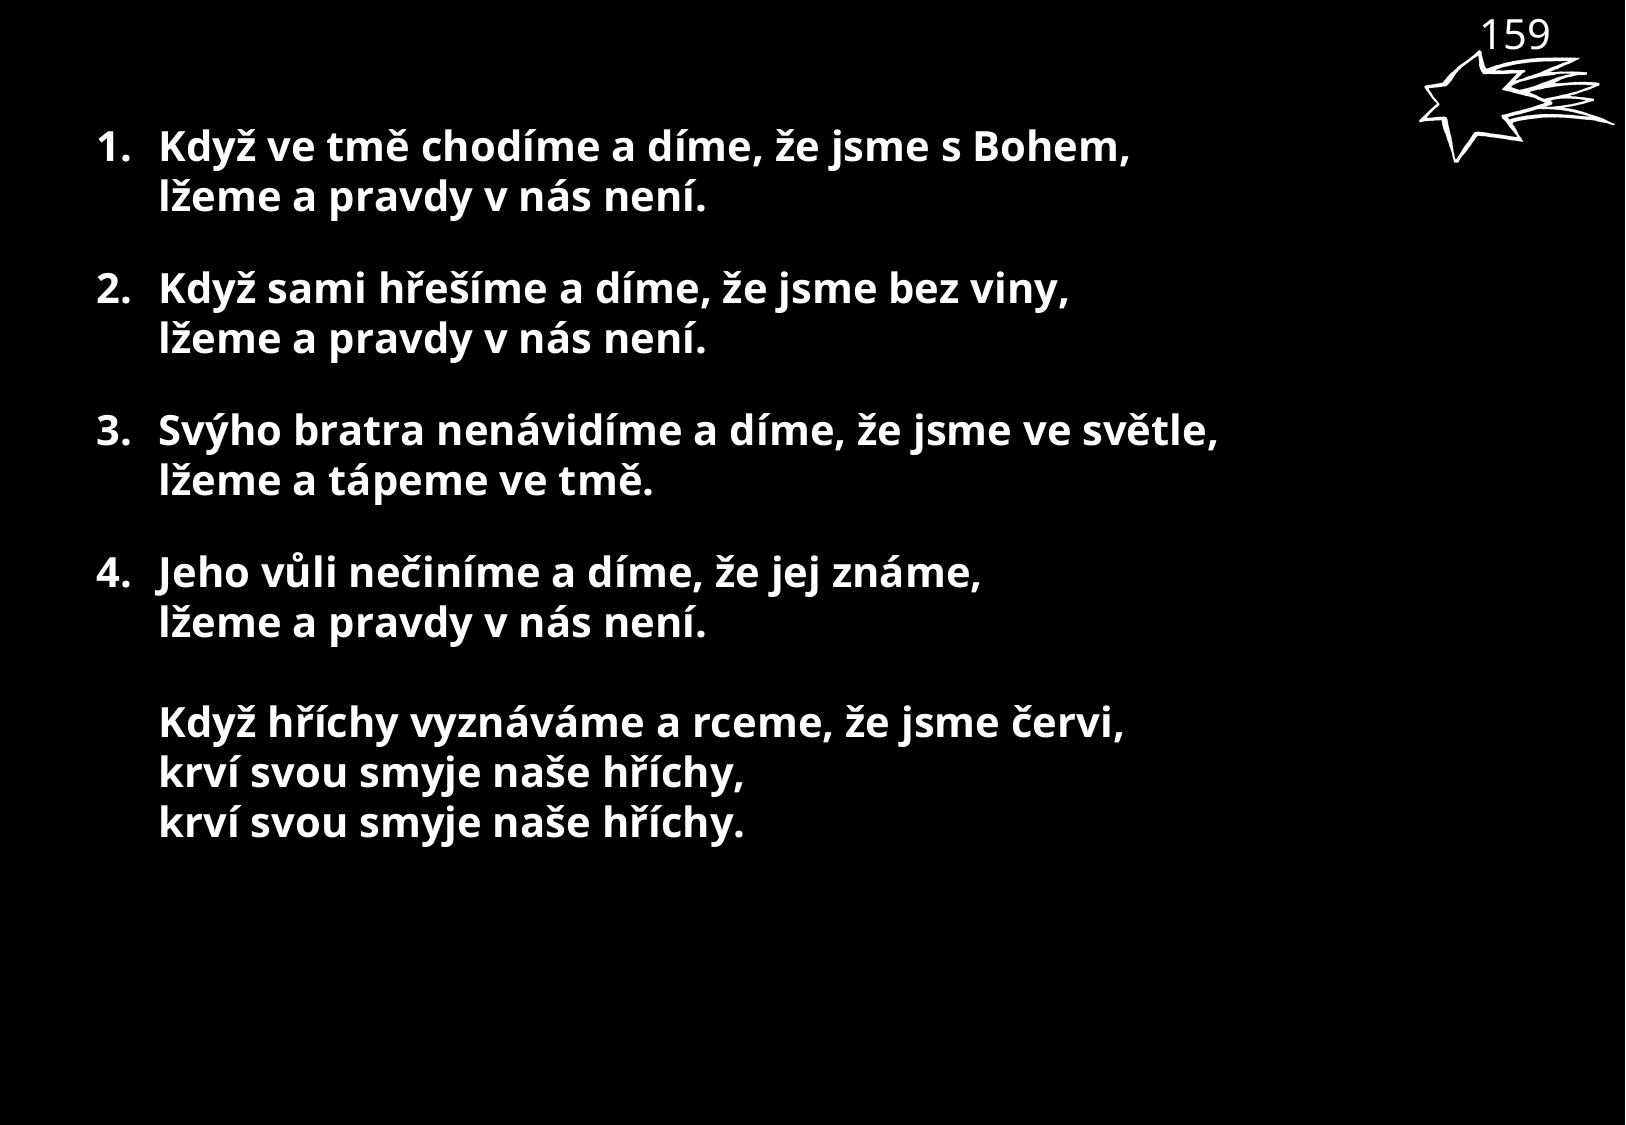

159
# Když ve tmě chodíme a díme, že jsme s Bohem, lžeme a pravdy v nás není.
Když sami hřešíme a díme, že jsme bez viny,
lžeme a pravdy v nás není.
3.	Svýho bratra nenávidíme a díme, že jsme ve světle,
lžeme a tápeme ve tmě.
4. 	Jeho vůli nečiníme a díme, že jej známe,
lžeme a pravdy v nás není.
Když hříchy vyznáváme a rceme, že jsme červi,
krví svou smyje naše hříchy,
krví svou smyje naše hříchy.